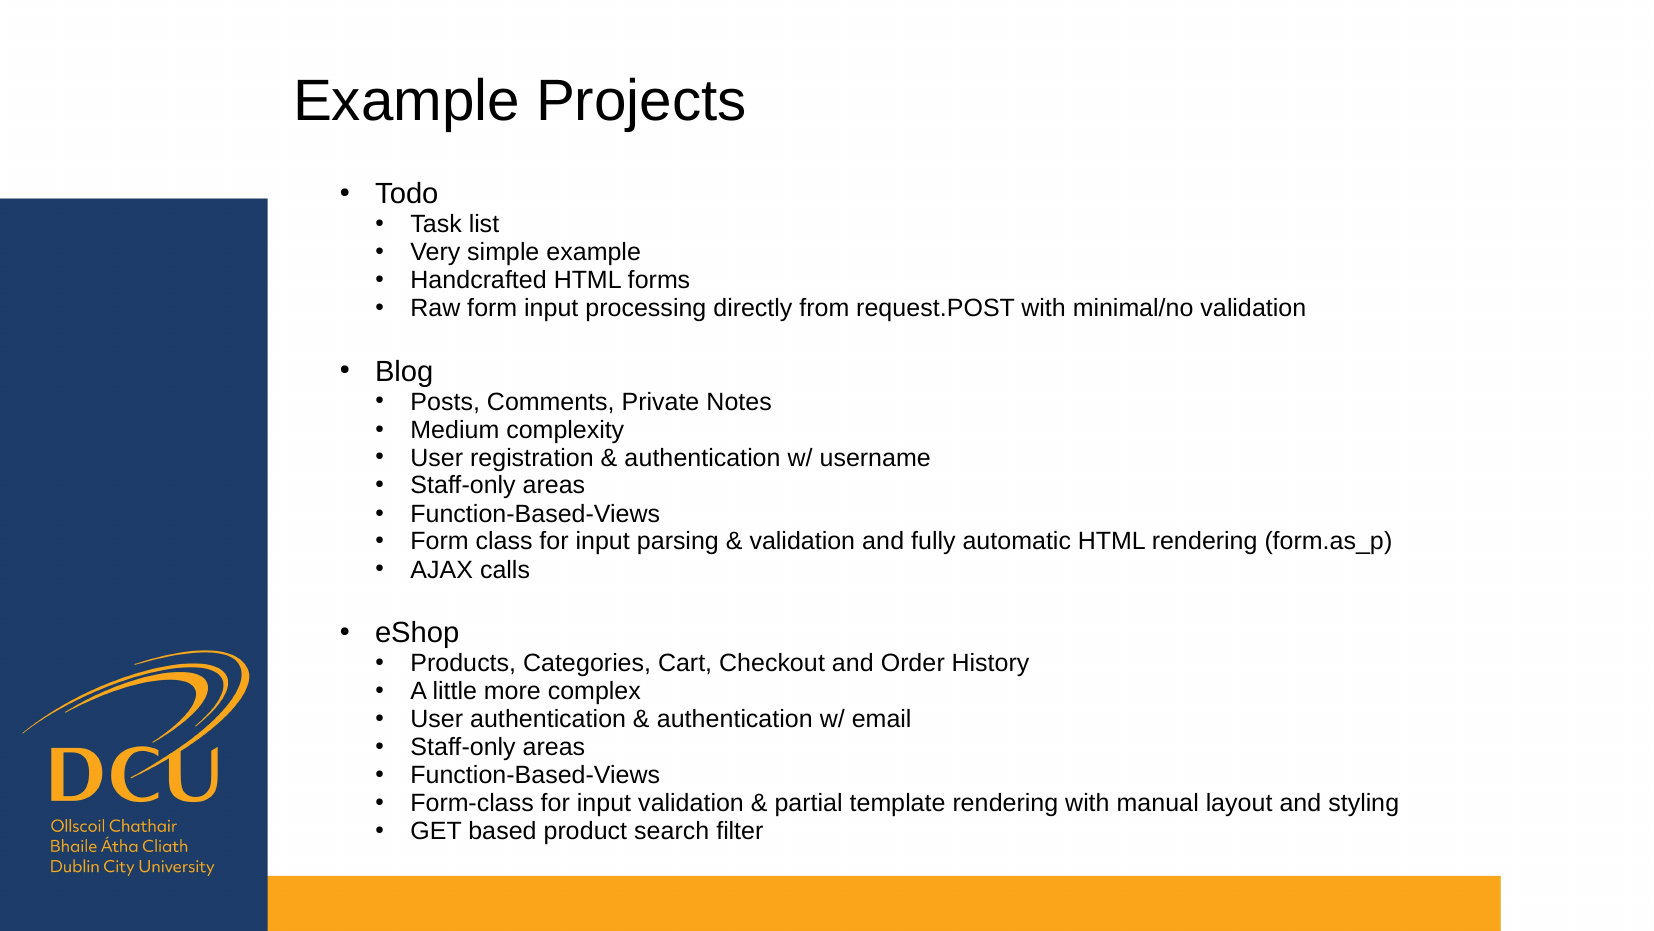

Example Projects
Todo
Task list
Very simple example
Handcrafted HTML forms
Raw form input processing directly from request.POST with minimal/no validation
Blog
Posts, Comments, Private Notes
Medium complexity
User registration & authentication w/ username
Staff-only areas
Function-Based-Views
Form class for input parsing & validation and fully automatic HTML rendering (form.as_p)
AJAX calls
eShop
Products, Categories, Cart, Checkout and Order History
A little more complex
User authentication & authentication w/ email
Staff-only areas
Function-Based-Views
Form-class for input validation & partial template rendering with manual layout and styling
GET based product search filter